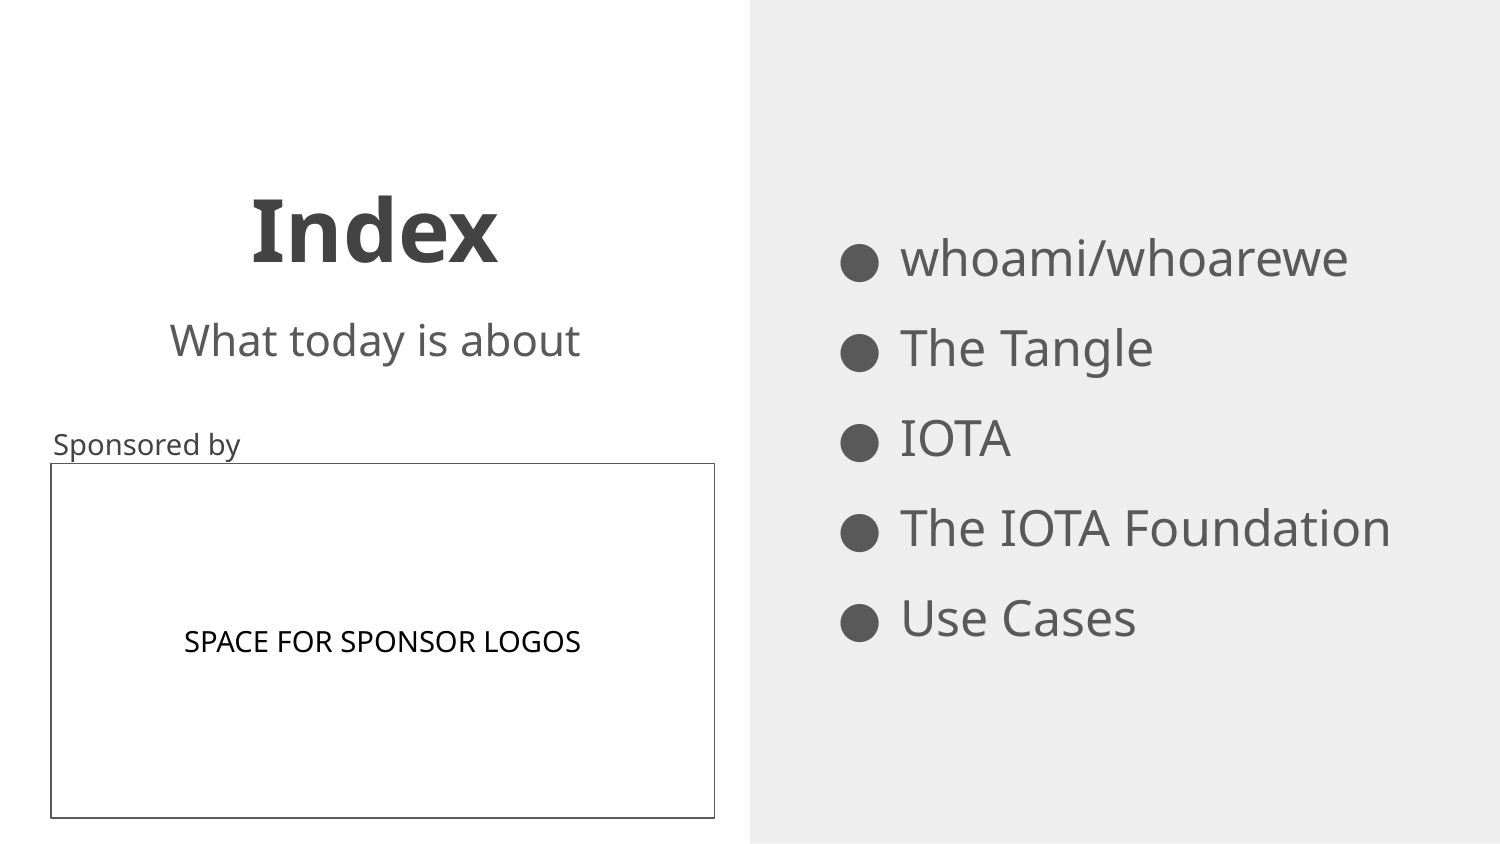

# Index
whoami/whoarewe
The Tangle
IOTA
The IOTA Foundation
Use Cases
What today is about